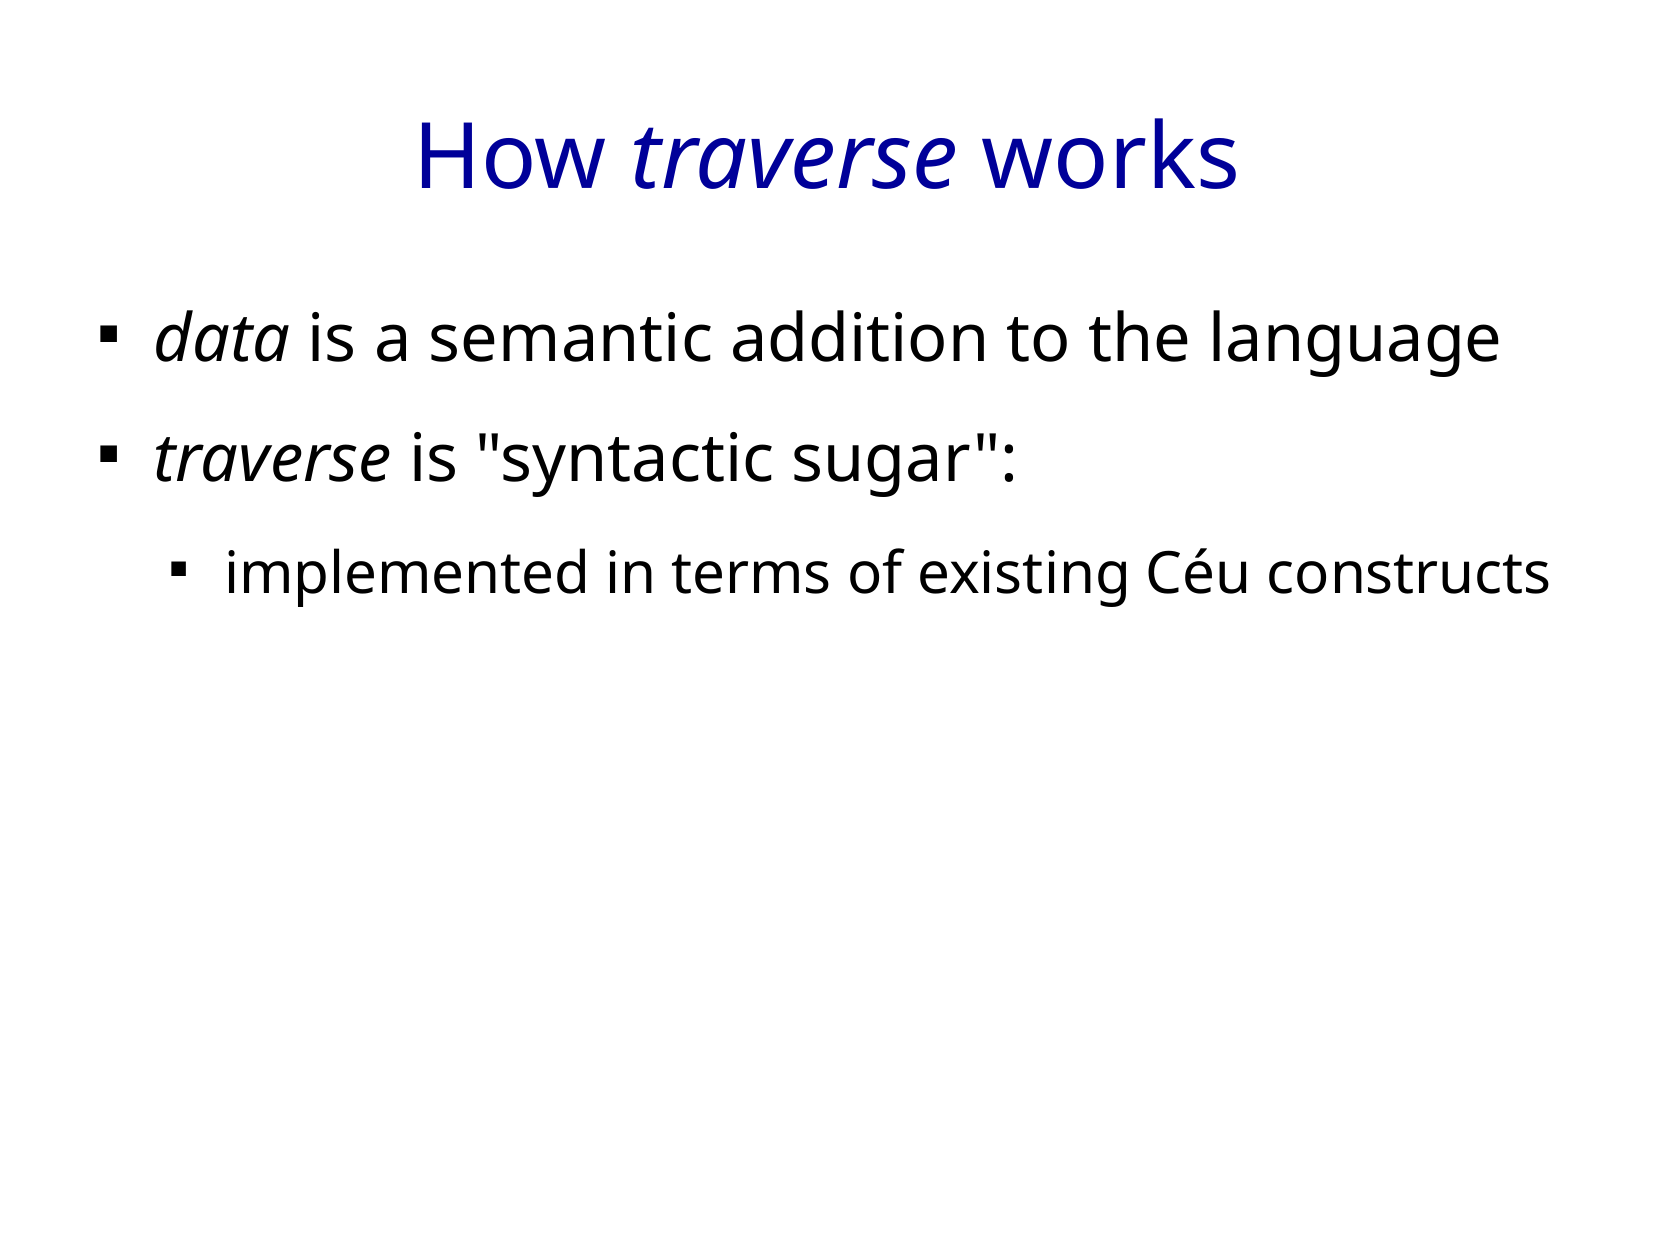

# How traverse works
data is a semantic addition to the language
traverse is "syntactic sugar":
implemented in terms of existing Céu constructs